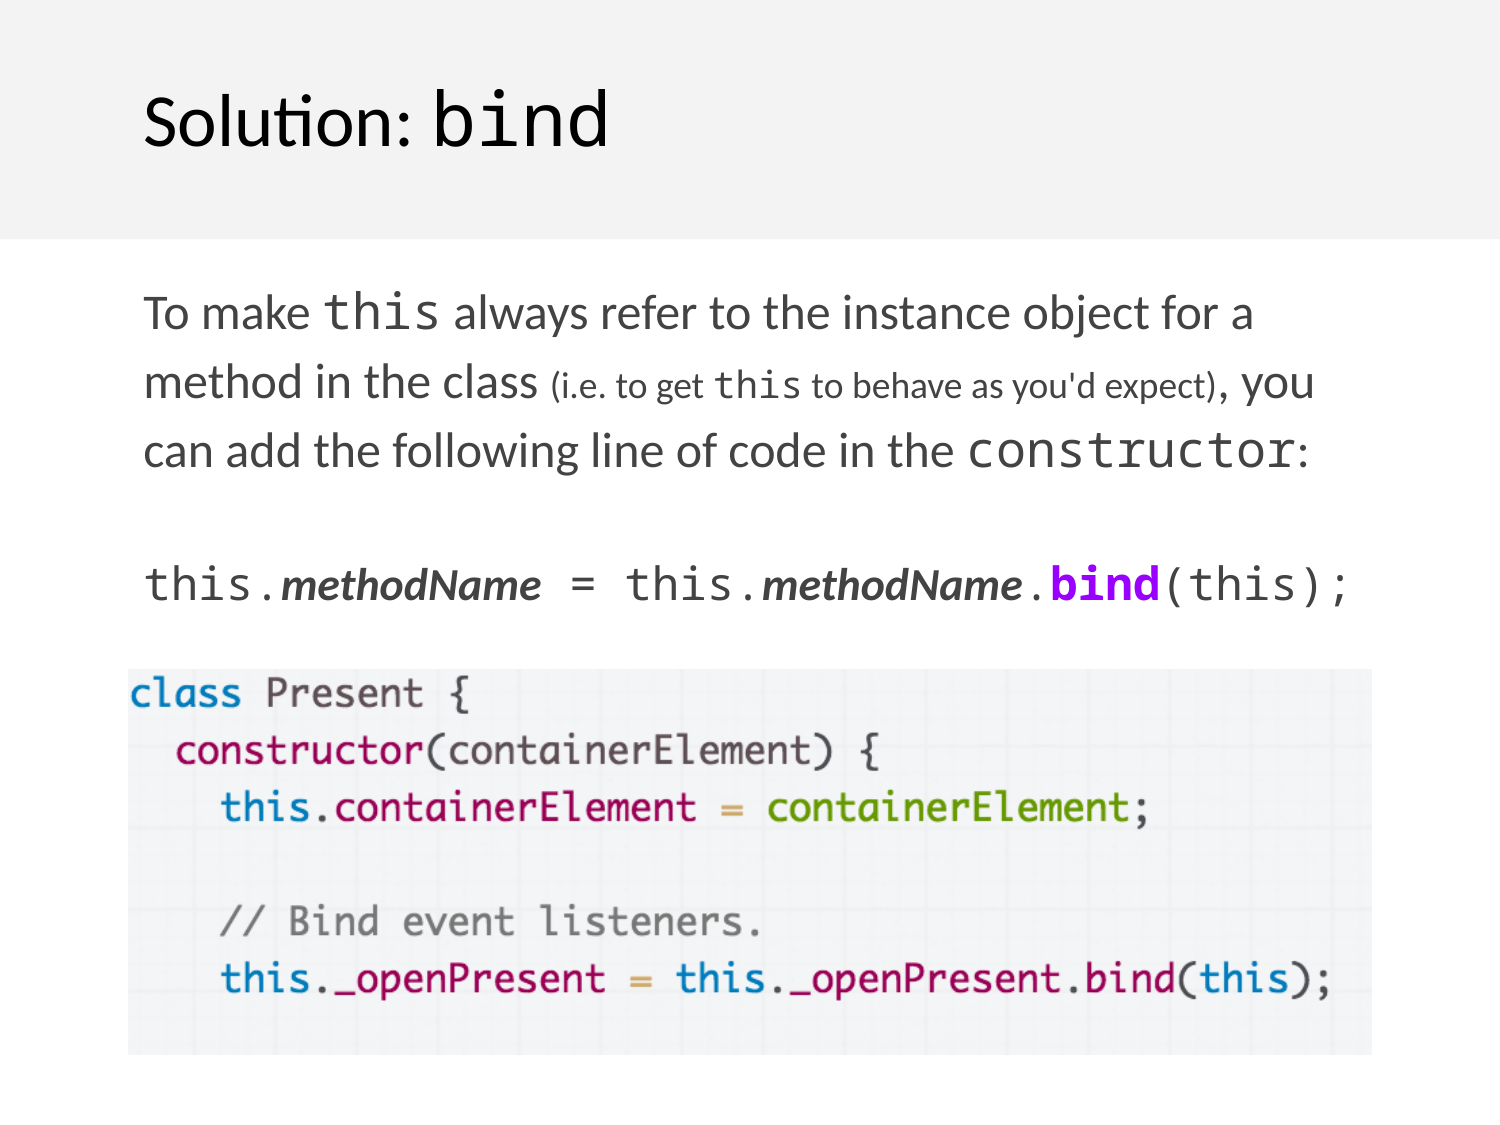

# Solution: bind
To make this always refer to the instance object for a method in the class (i.e. to get this to behave as you'd expect), you can add the following line of code in the constructor:
this.methodName = this.methodName.bind(this);